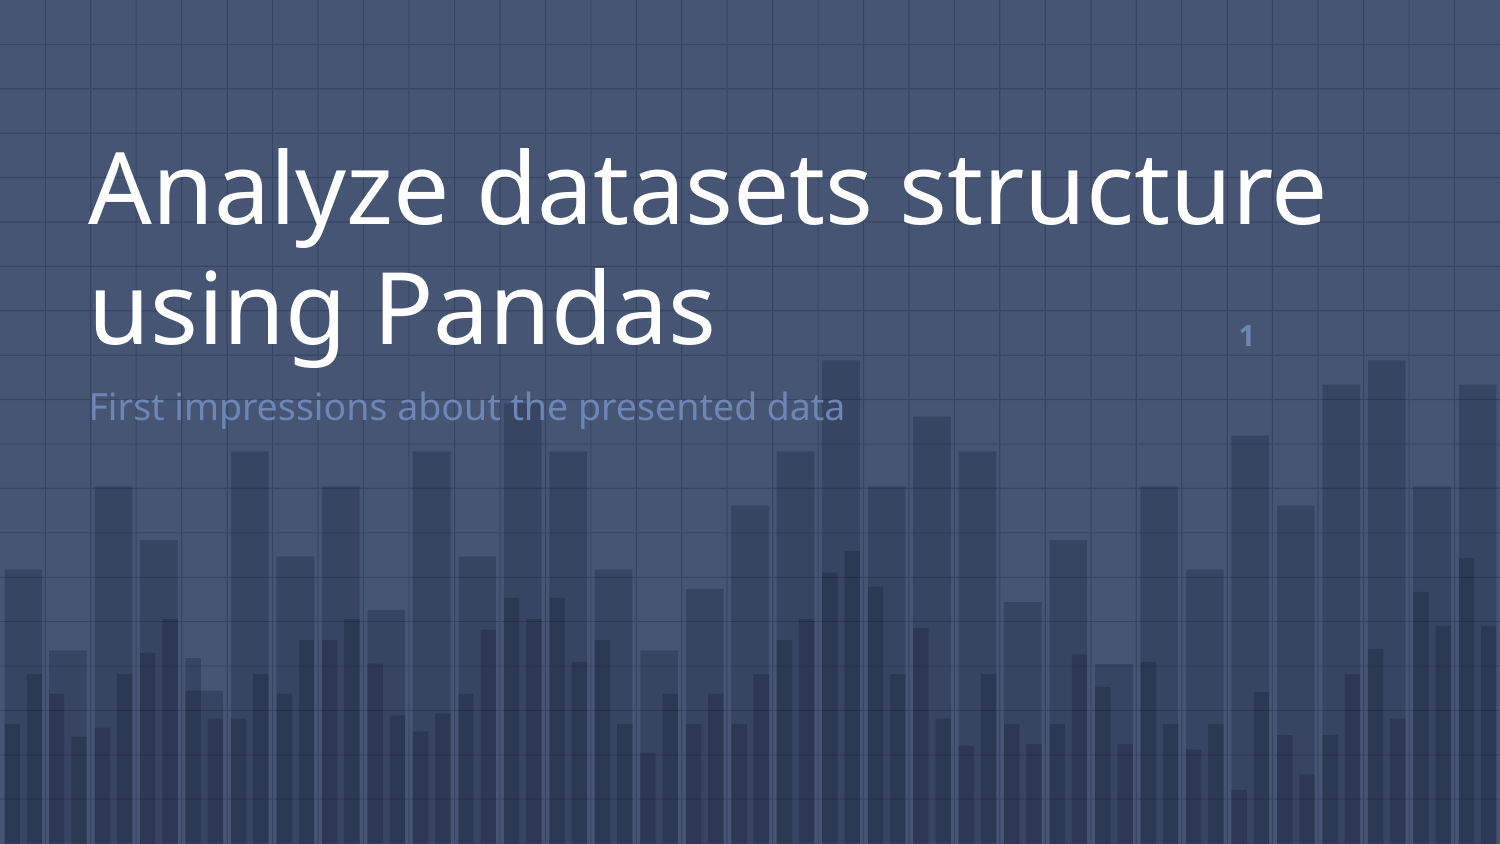

# Analyze datasets structure using Pandas
1
First impressions about the presented data